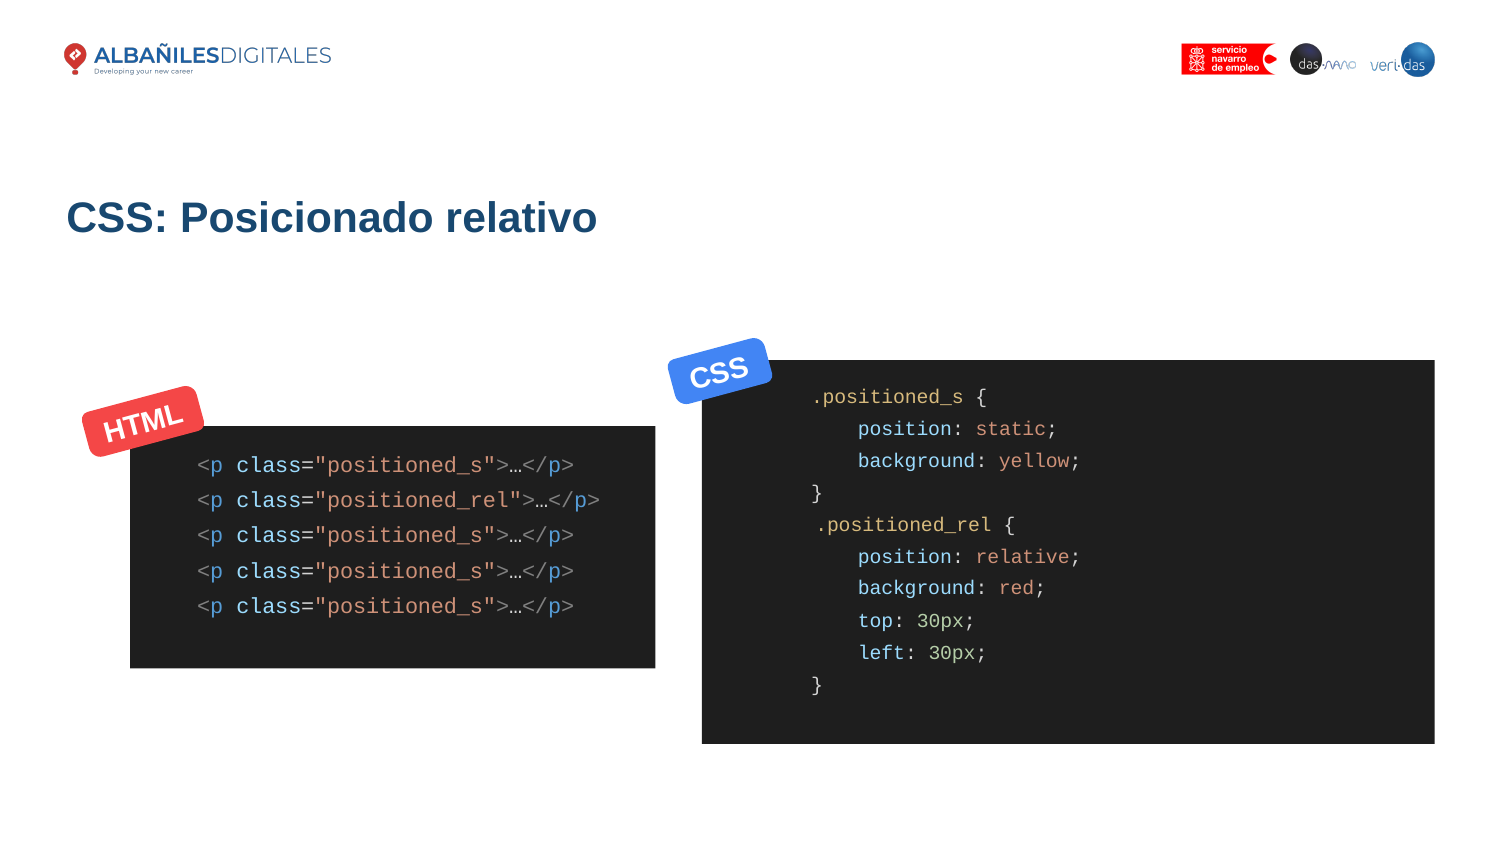

CSS: Posicionado relativo
CSS
 .positioned_s {
 position: static;
 background: yellow;
 }
 .positioned_rel {
 position: relative;
 background: red;
 top: 30px;
 left: 30px;
 }
HTML
 <p class="positioned_s">…</p>
 <p class="positioned_rel">…</p>
 <p class="positioned_s">…</p>
 <p class="positioned_s">…</p>
 <p class="positioned_s">…</p>